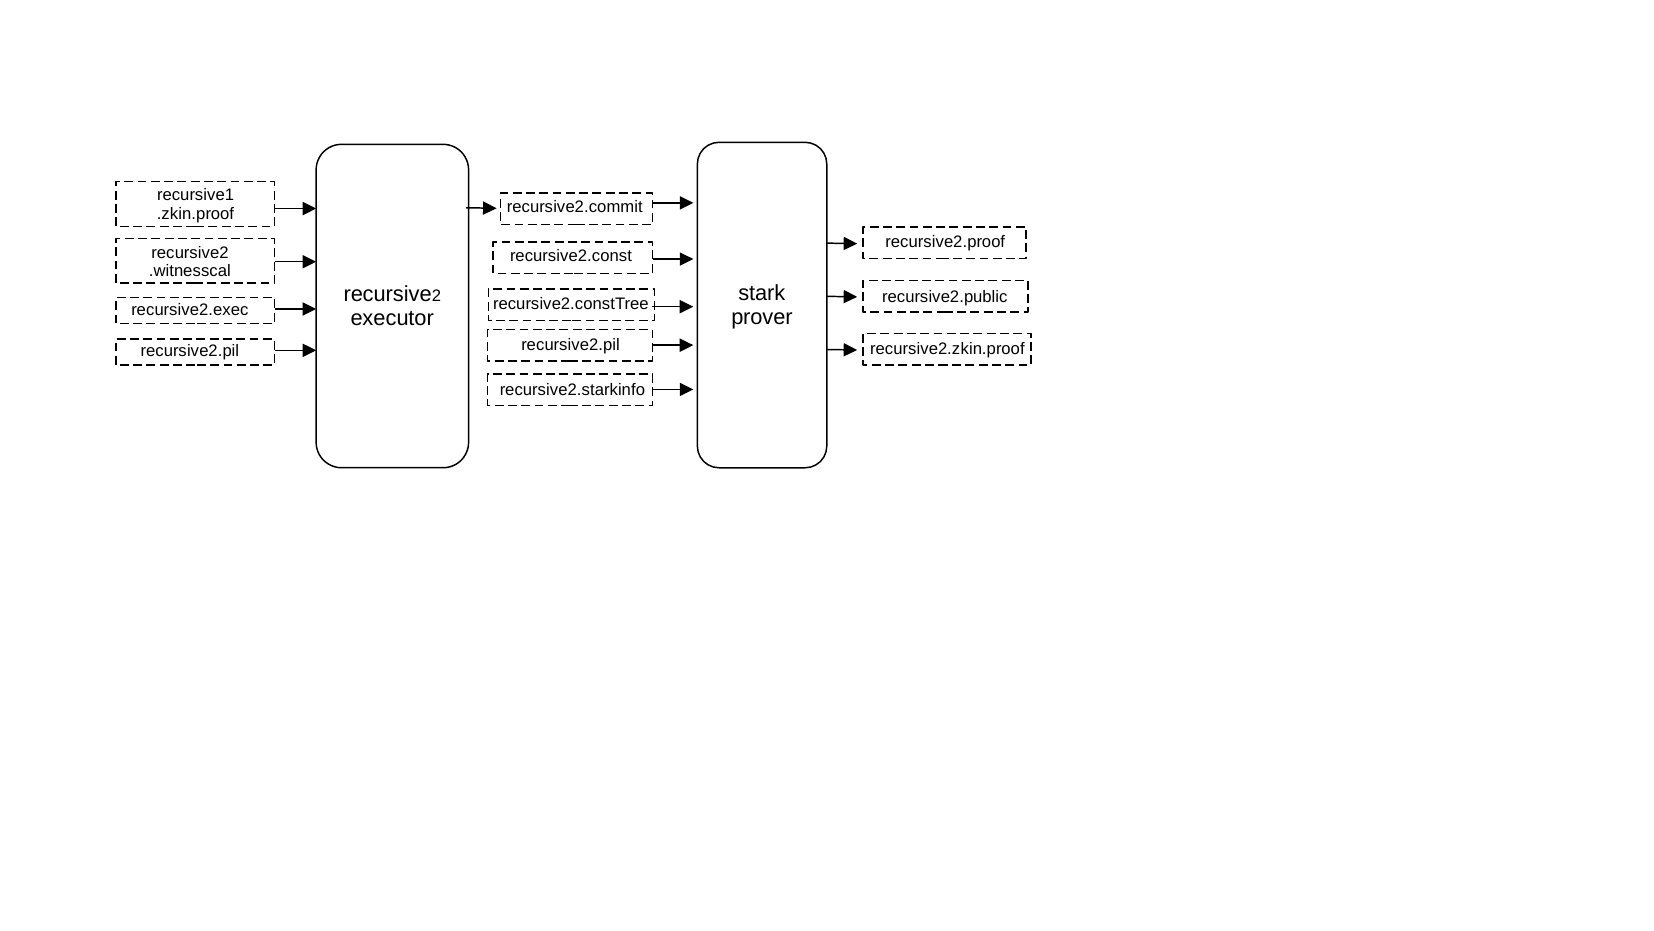

stark
prover
recursive2
executor
recursive1
.zkin.proof
recursive2.commit
recursive2.proof
recursive2.const
recursive2
.witnesscal
recursive2.public
recursive2.constTree
recursive2.exec
recursive2.pil
recursive2.zkin.proof
recursive2.pil
recursive2.starkinfo